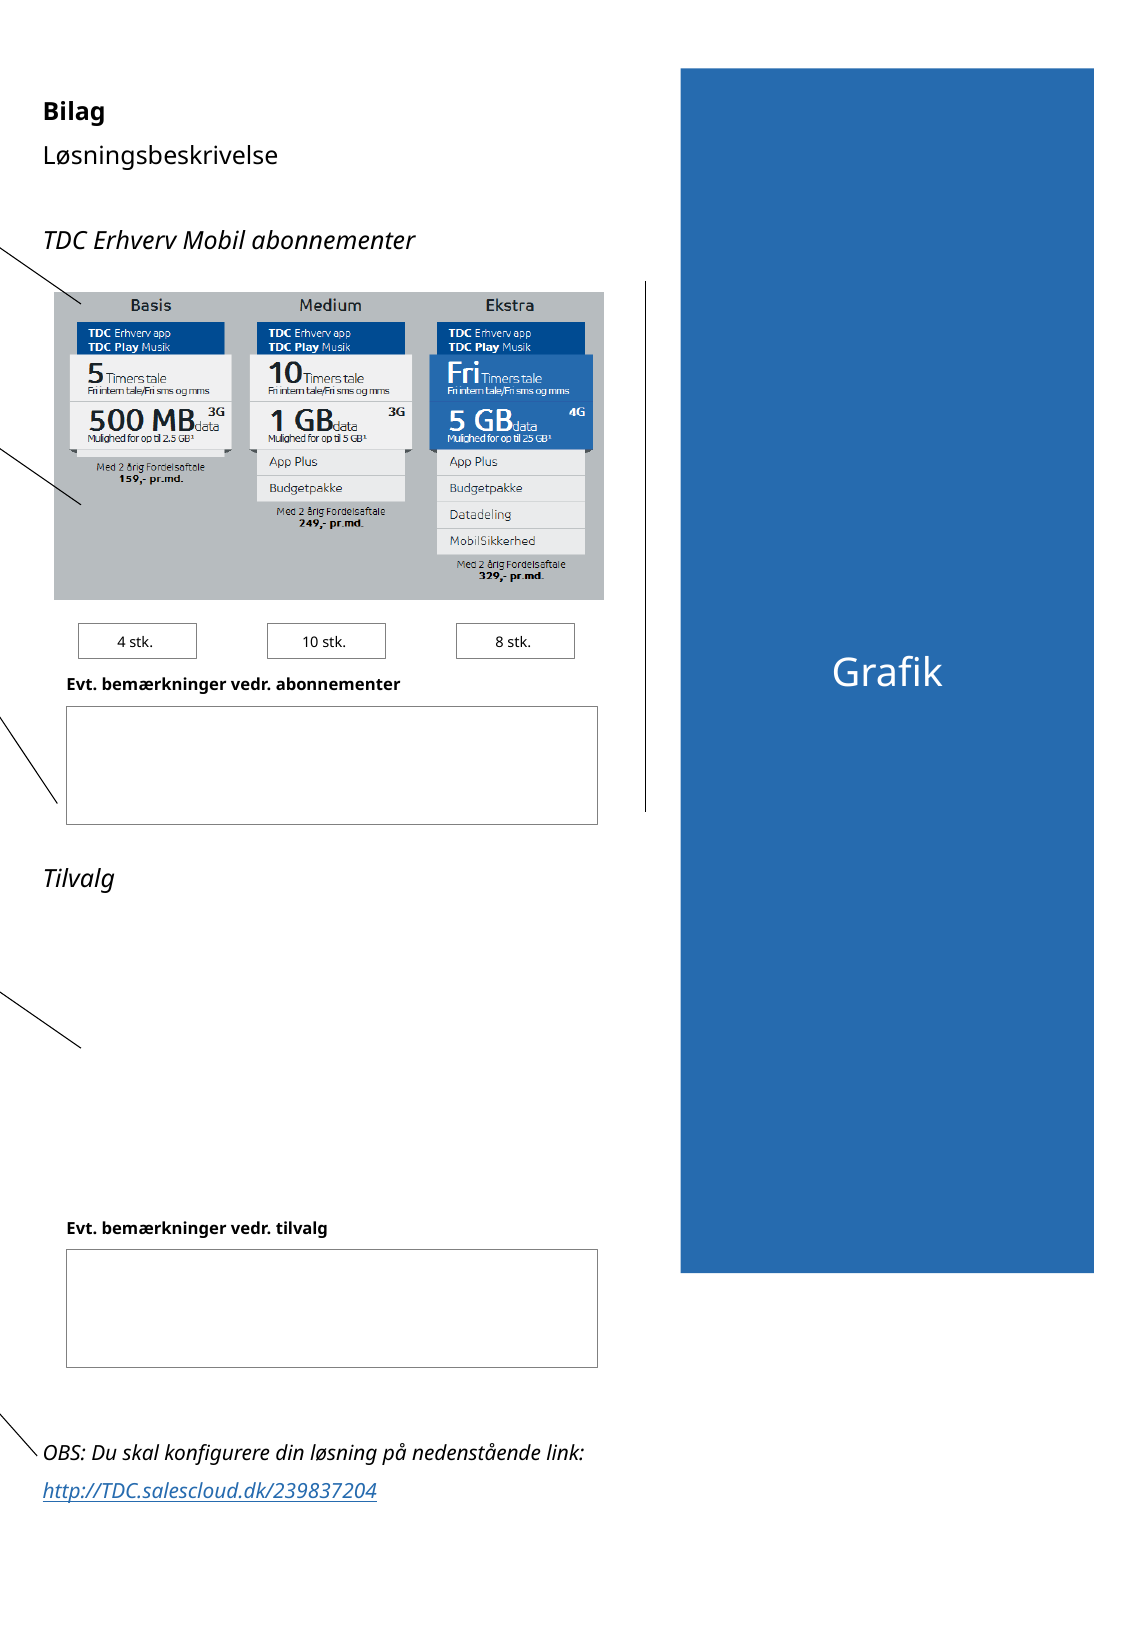

Grafik
Bilag
Løsningsbeskrivelse
Navngivning?
TDC Erhverv Mobil abonnementer
Grafisk præsentation af TDC Erhverv Mobil abonnementer
Tilbud kan godt blive lidt for simpelt i LA
Er vi i gang med at opdatere efter input fra Henrik G. / Henrim M
Vilkår!
4 stk.
10 stk.
8 stk.
Evt. bemærkninger vedr. abonnementer
Tilvalg
Præsentation af tilvalg udestår
Evt. bemærkninger vedr. tilvalg
Link til konfigurationside i
OBS: Du skal konfigurere din løsning på nedenstående link:
http://TDC.salescloud.dk/239837204